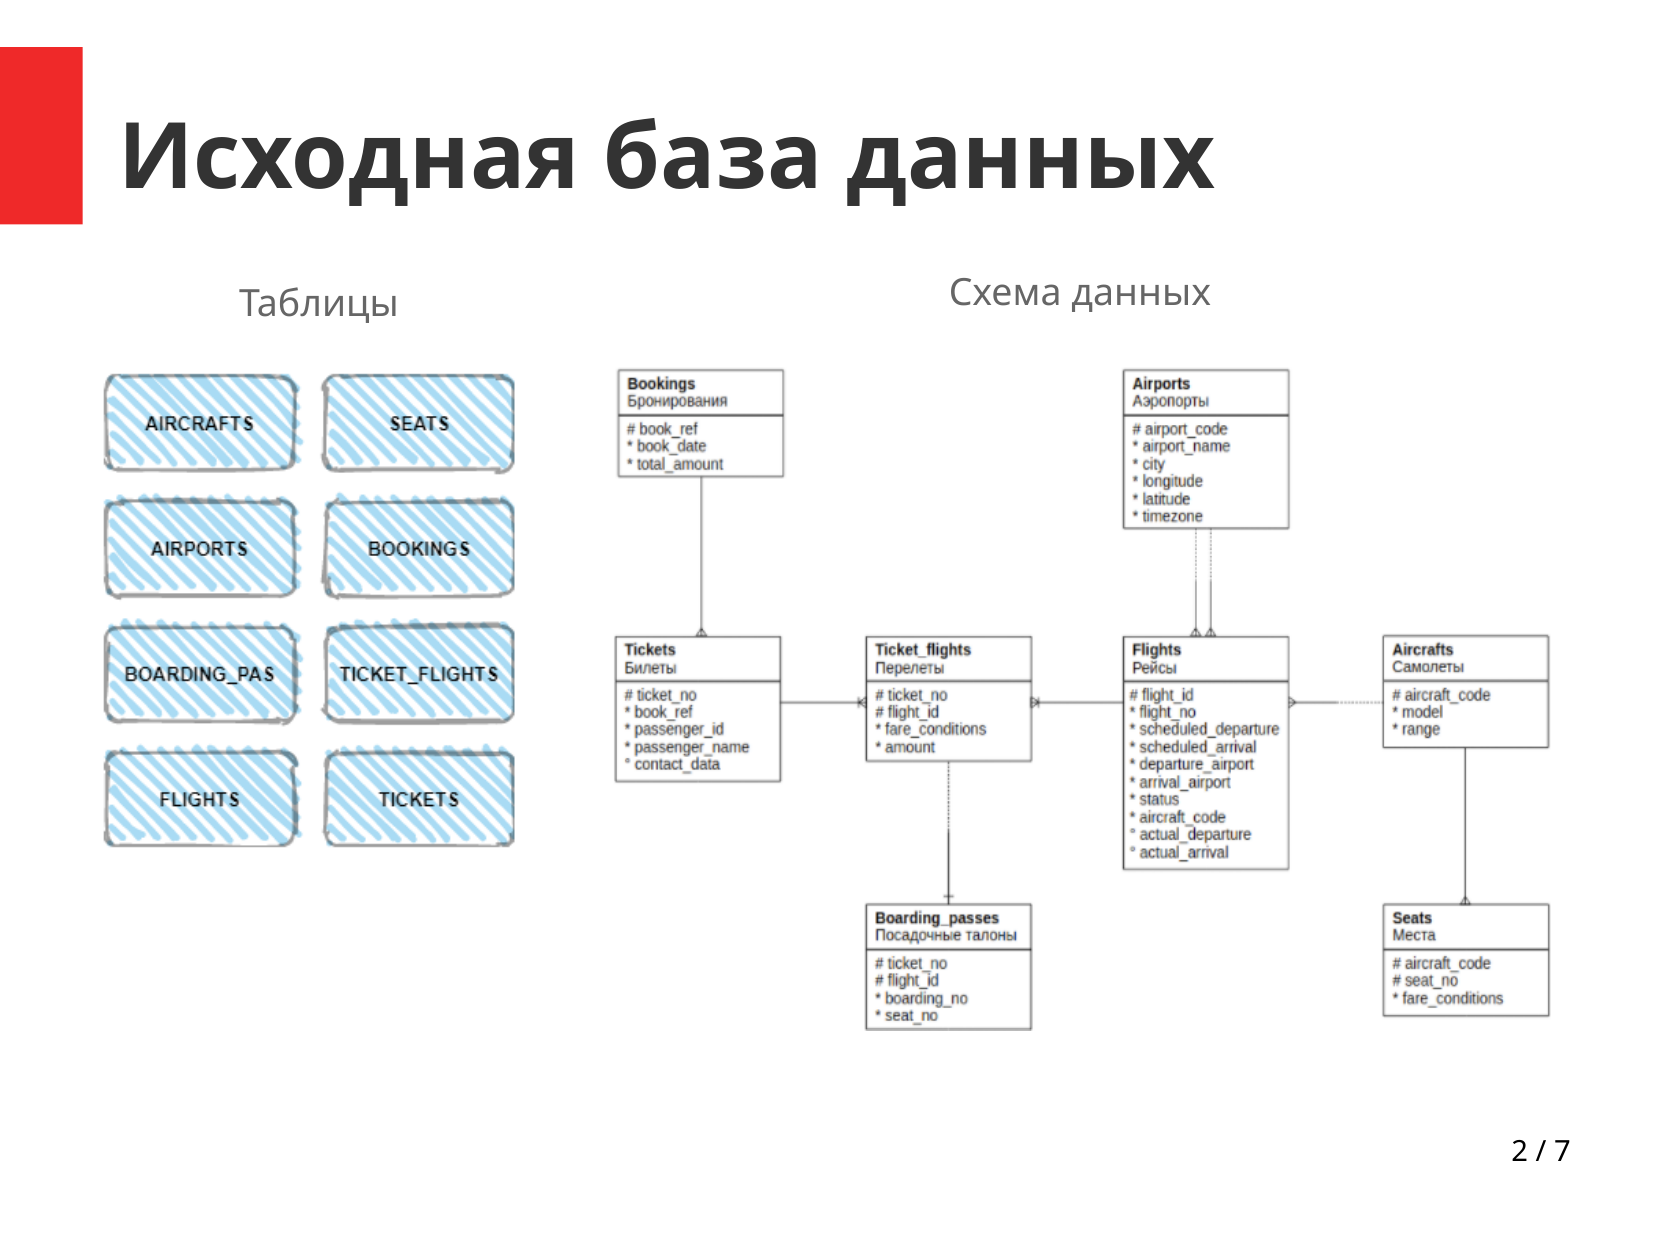

# Исходная база данных
Схема данных
Таблицы
2